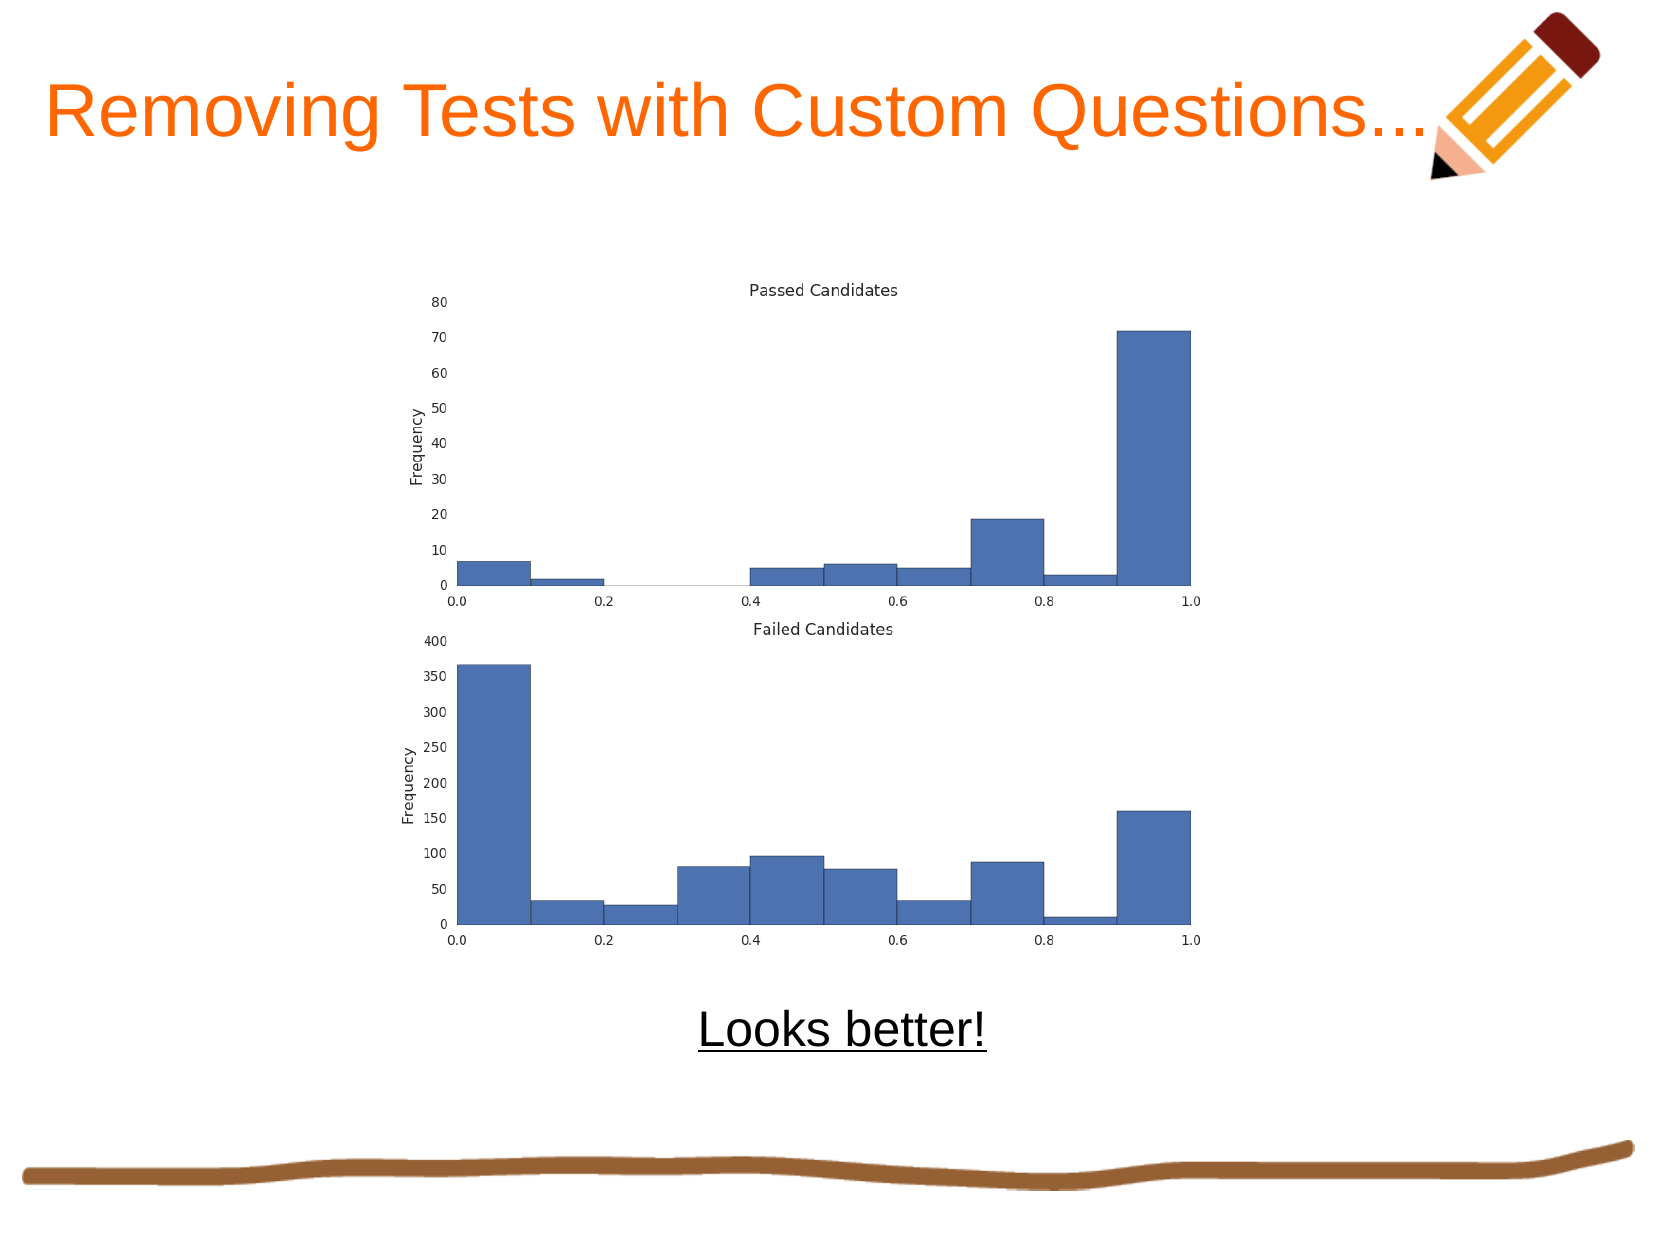

# Removing Tests with Custom Questions...
Looks better!